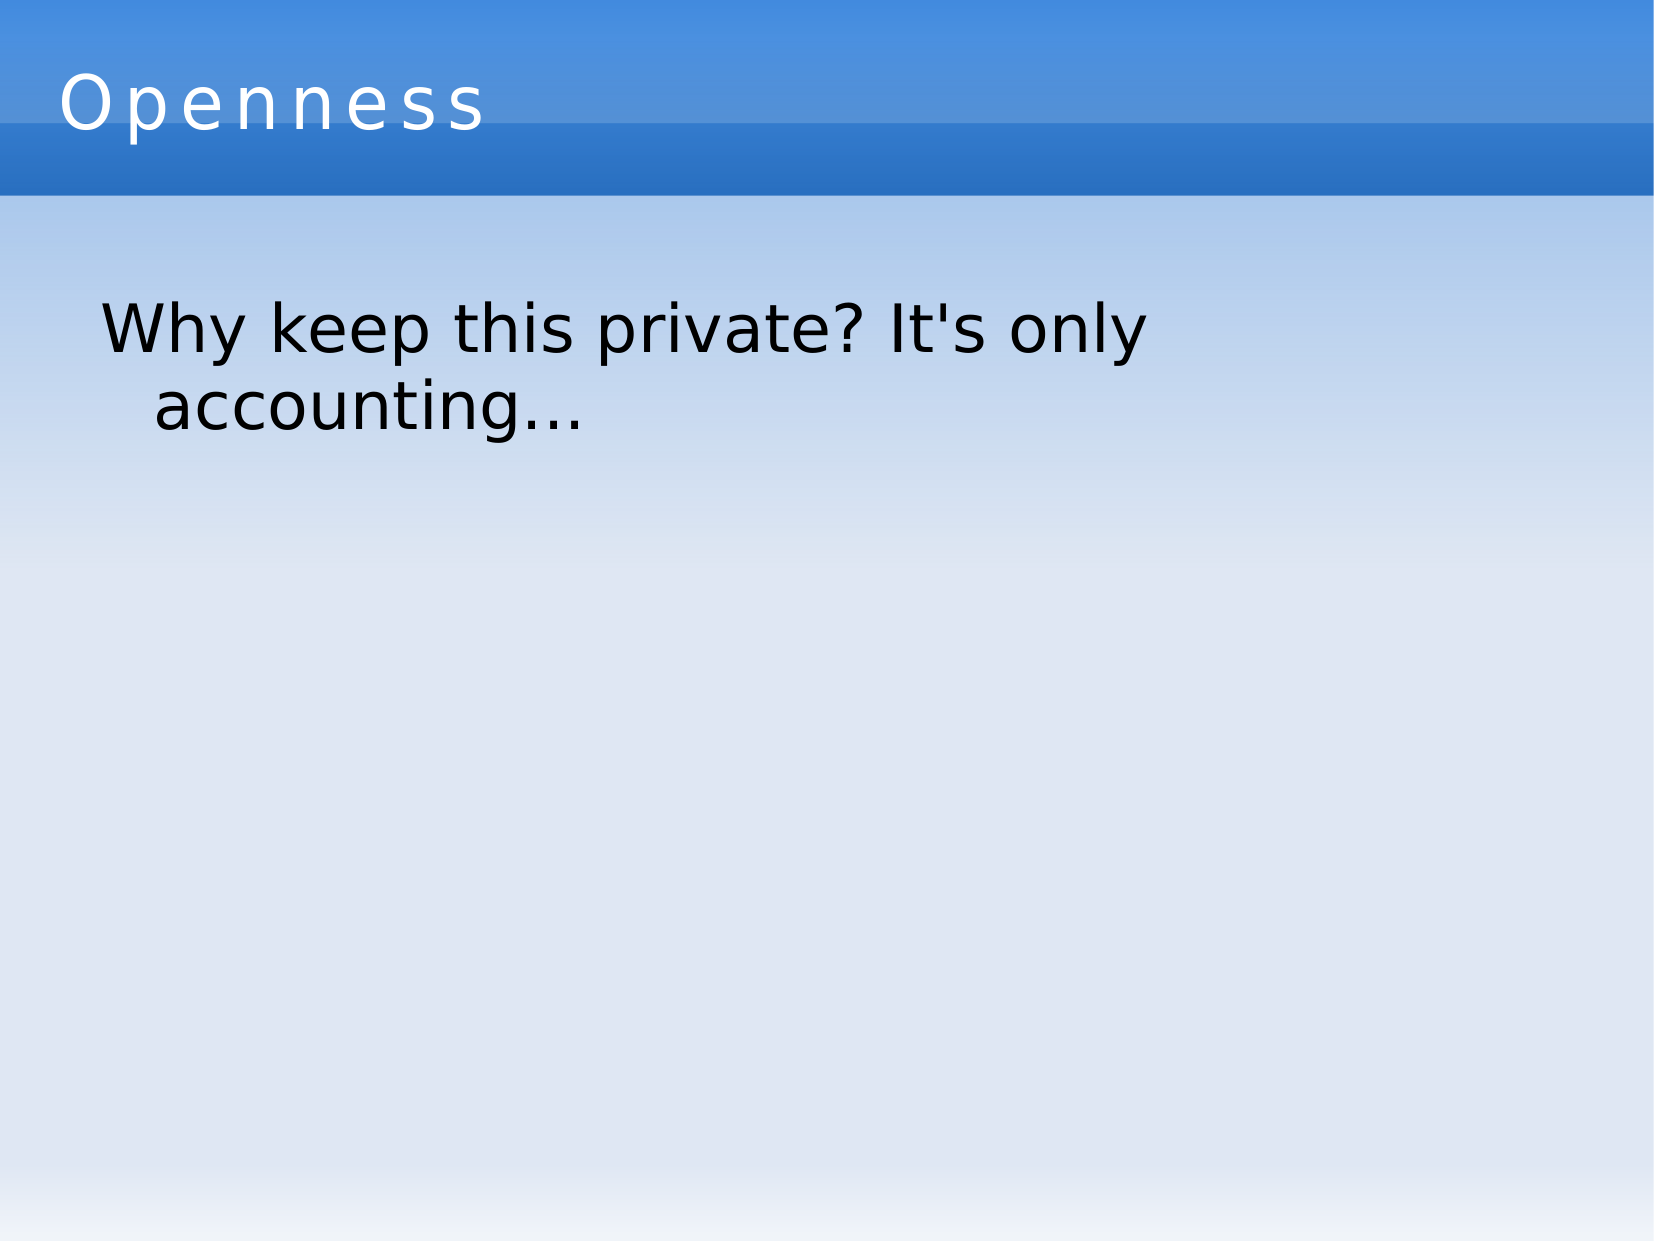

# Openness
Why keep this private? It's only accounting...